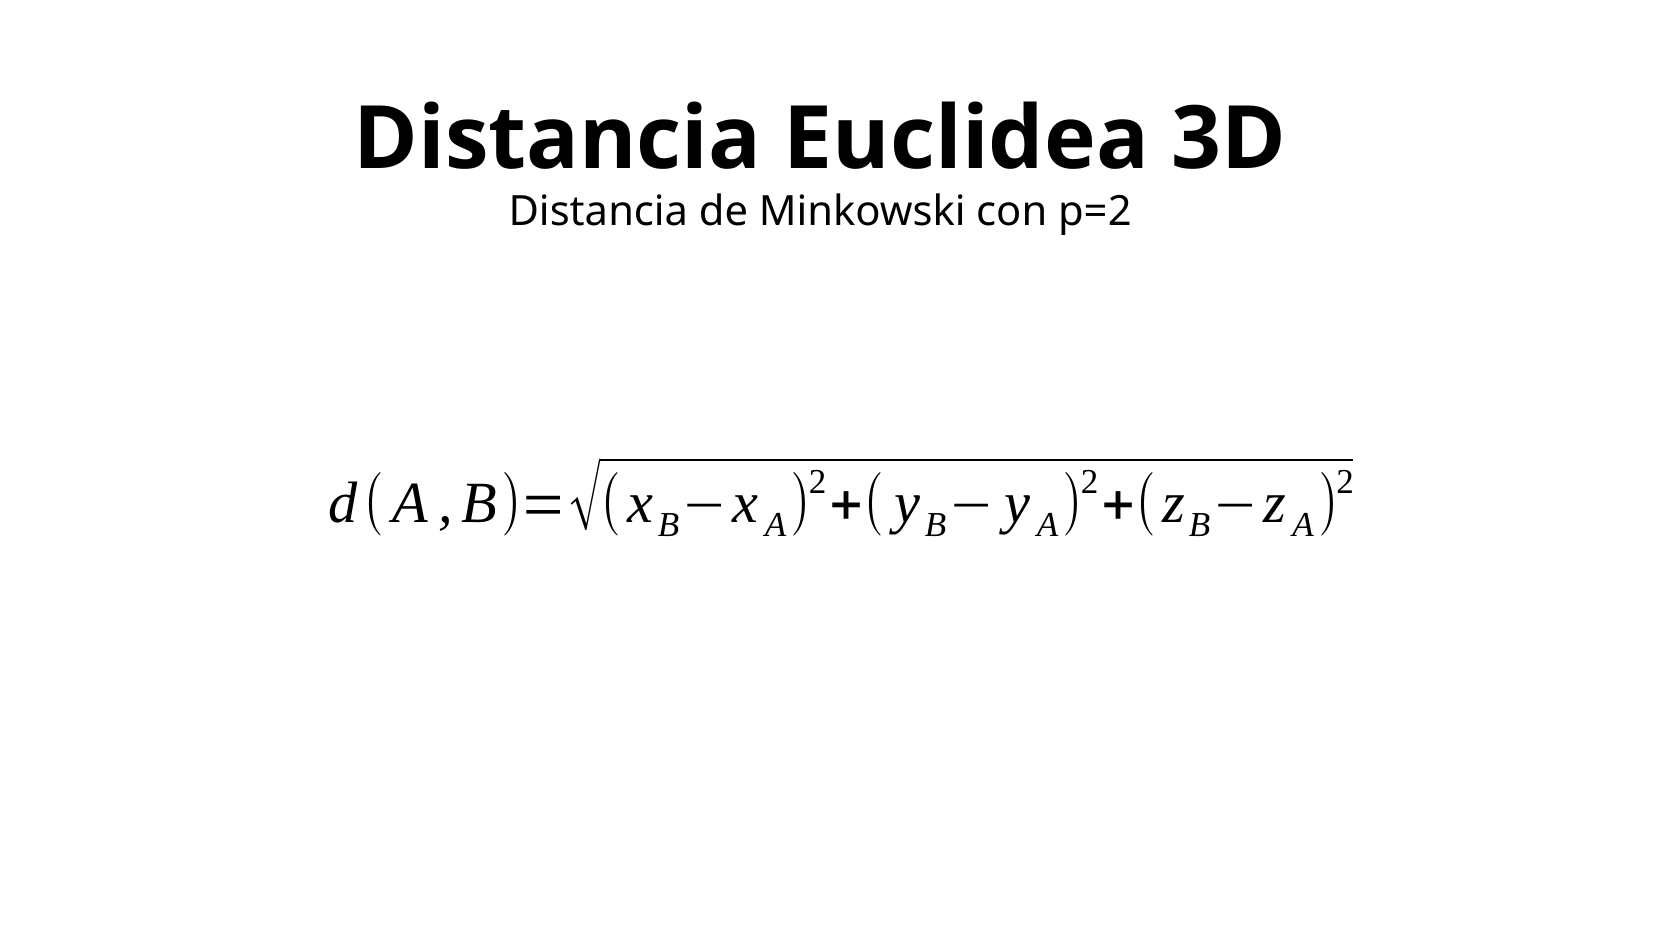

Distancia Euclidea 3D
Distancia de Minkowski con p=2